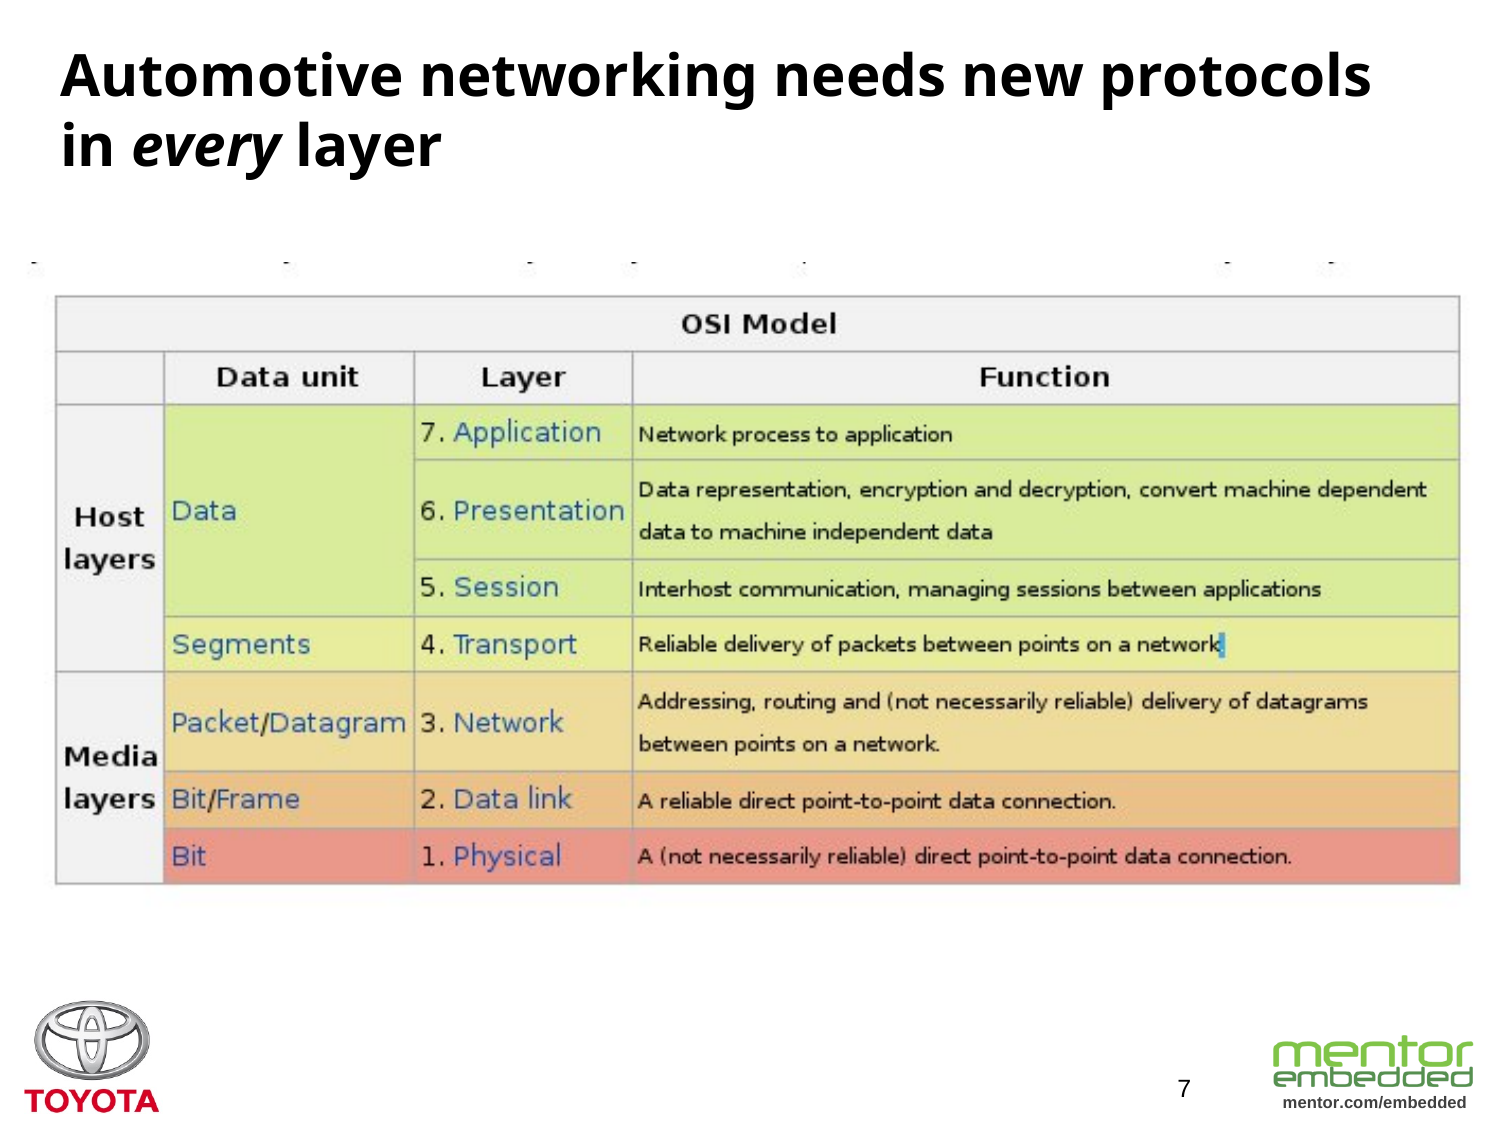

Automotive networking needs new protocols in every layer